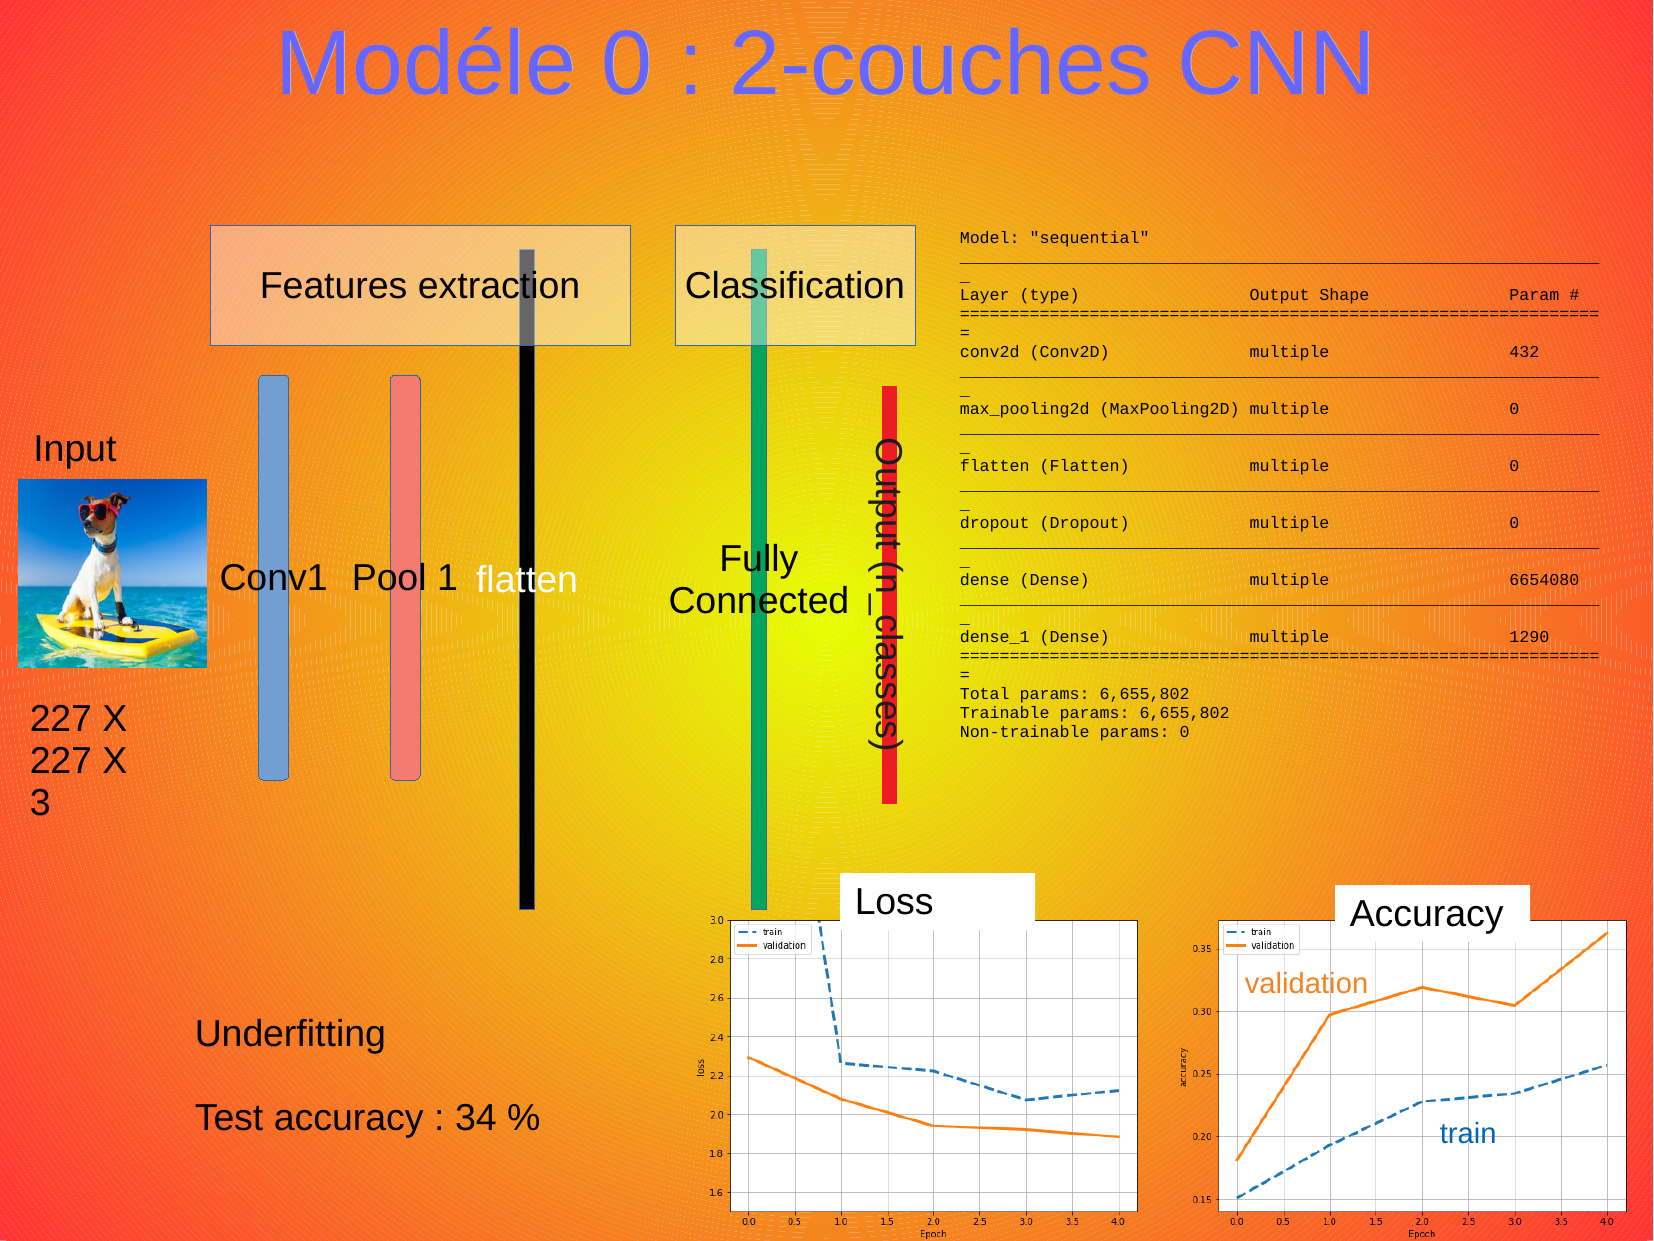

# Modéle 0 : 2-couches CNN
Model: "sequential"
_________________________________________________________________
Layer (type) Output Shape Param #
=================================================================
conv2d (Conv2D) multiple 432
_________________________________________________________________
max_pooling2d (MaxPooling2D) multiple 0
_________________________________________________________________
flatten (Flatten) multiple 0
_________________________________________________________________
dropout (Dropout) multiple 0
_________________________________________________________________
dense (Dense) multiple 6654080
_________________________________________________________________
dense_1 (Dense) multiple 1290
=================================================================
Total params: 6,655,802
Trainable params: 6,655,802
Non-trainable params: 0
Features extraction
Classification
flatten
Fully
Connected
Conv1
Pool 1
Output (n_classes)
Input
227 X 227 X
3
Loss
Accuracy
validation
Underfitting
Test accuracy : 34 %
train